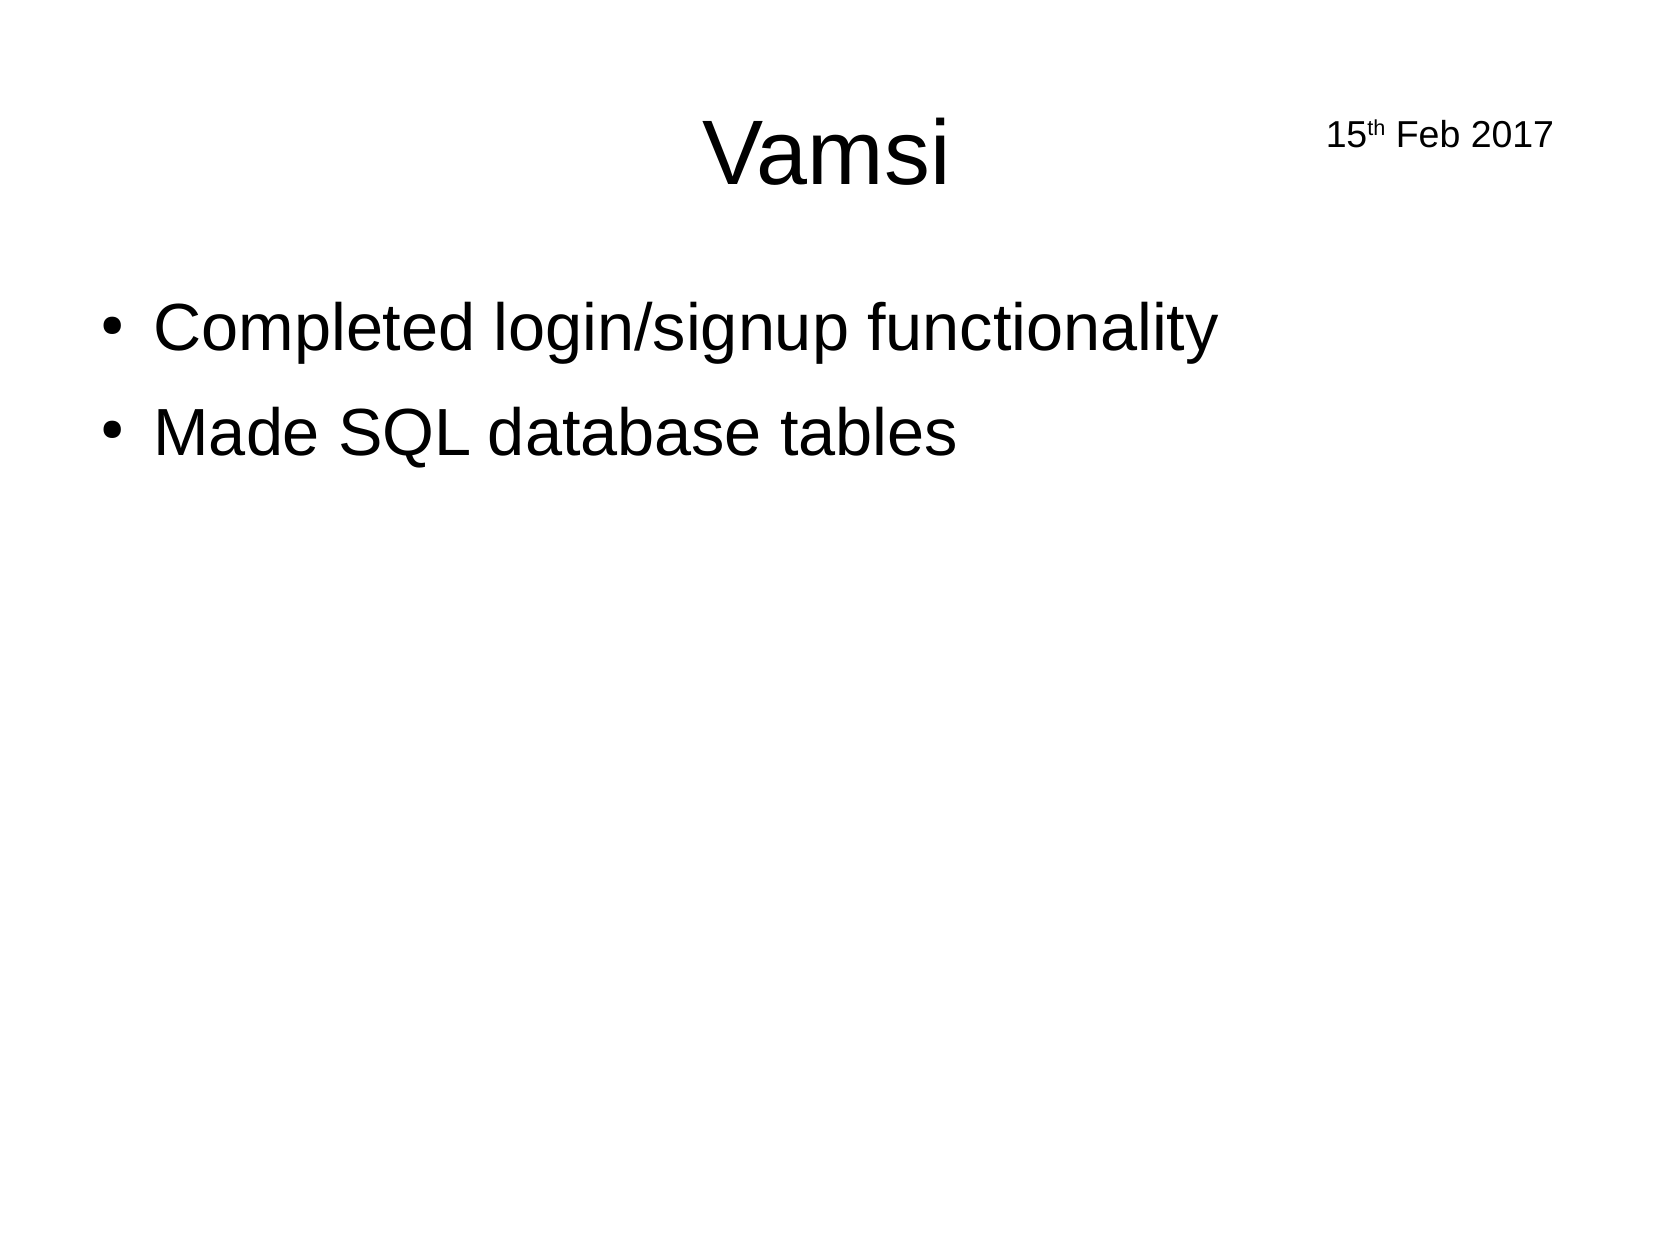

# Vamsi
15th Feb 2017
Completed login/signup functionality
Made SQL database tables